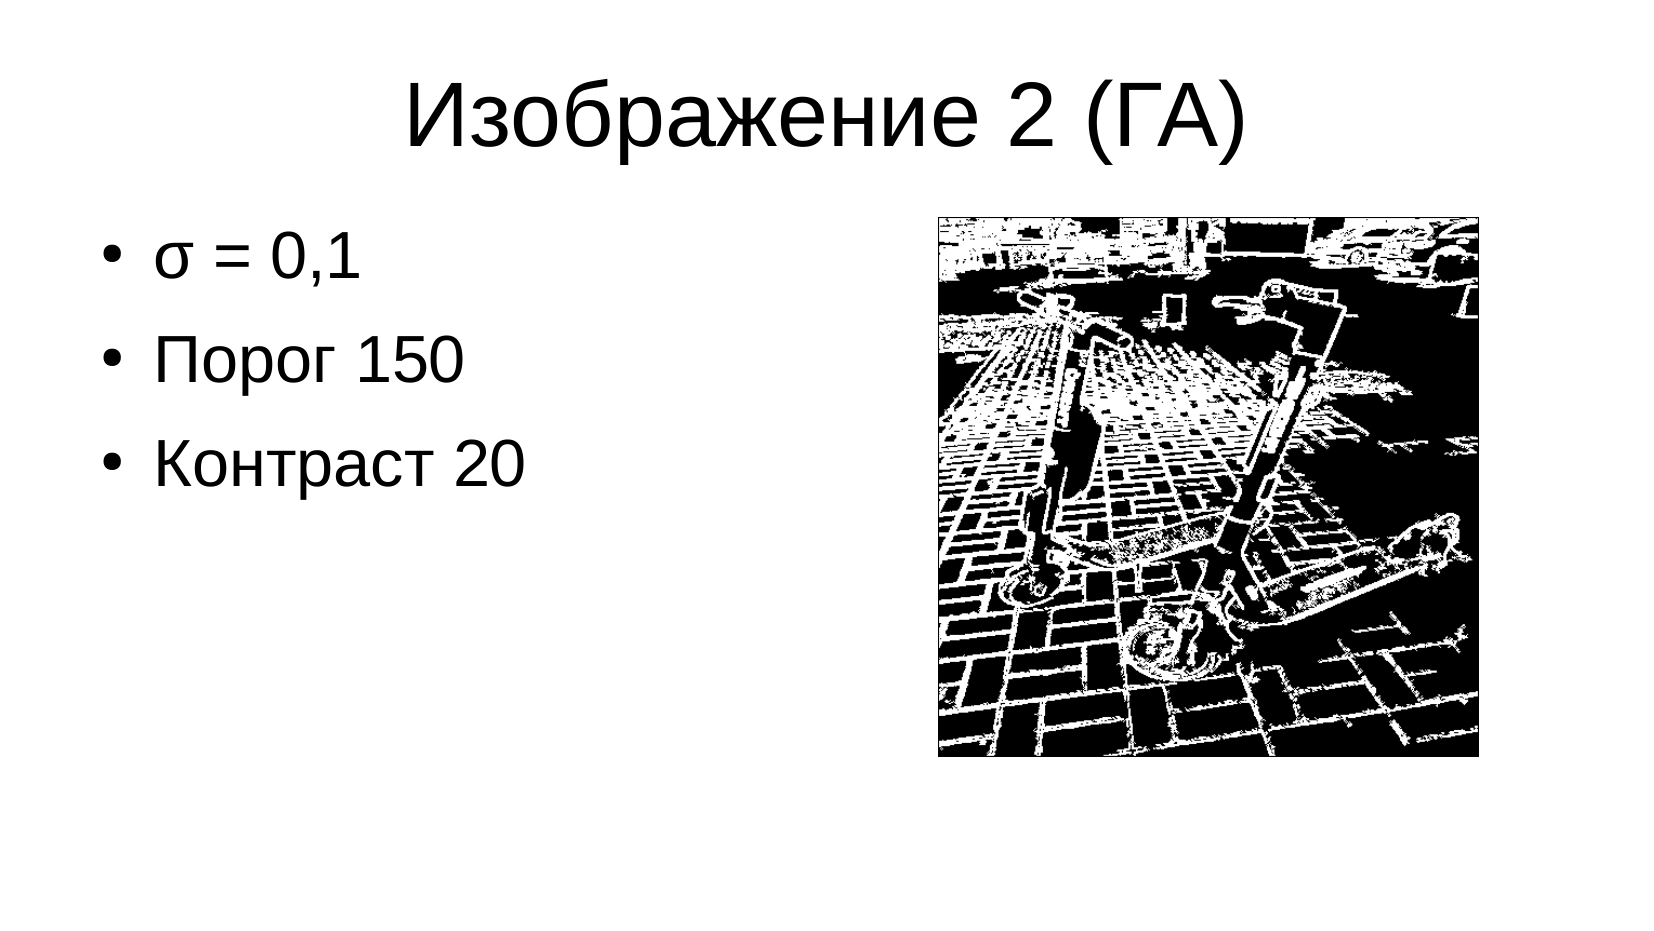

# Изображение 2 (ГА)
σ = 0,1
Порог 150
Контраст 20